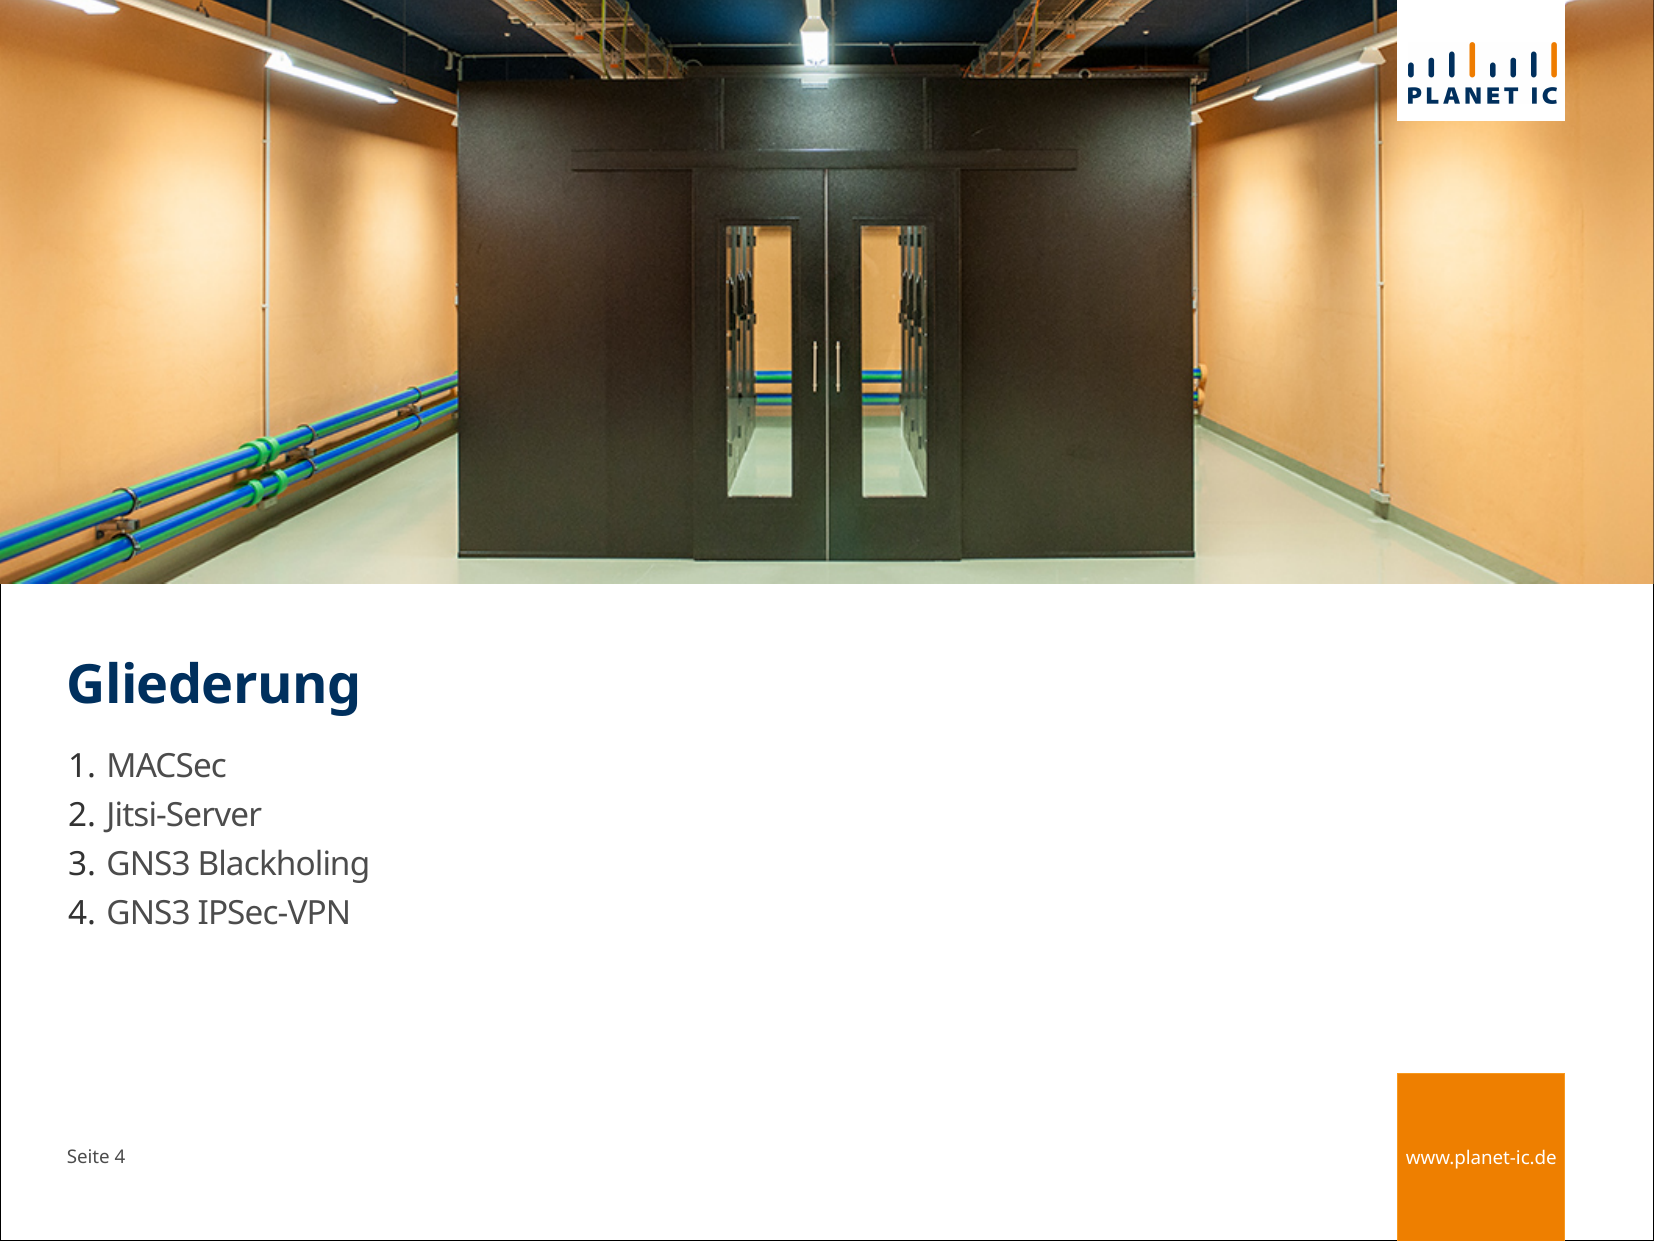

Gliederung
MACSec
Jitsi-Server
GNS3 Blackholing
GNS3 IPSec-VPN